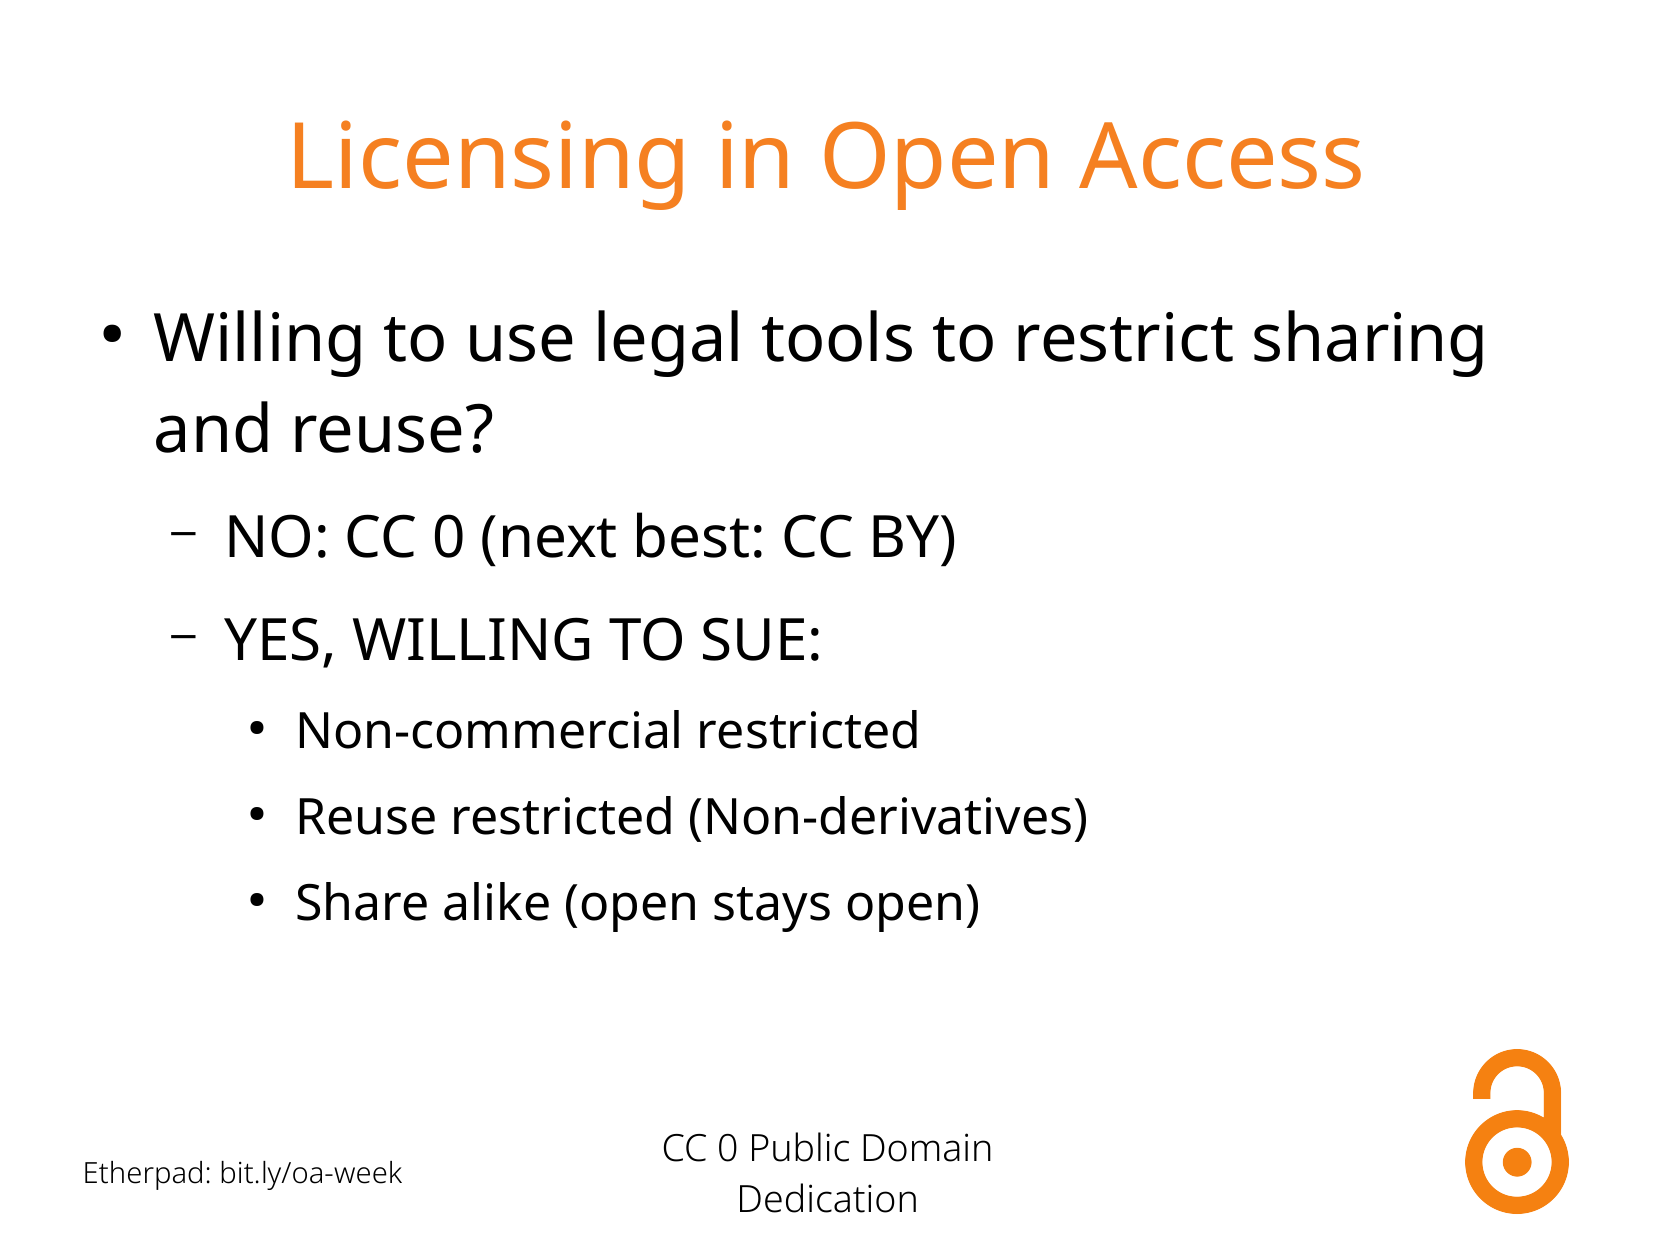

# Licensing in Open Access
Willing to use legal tools to restrict sharing and reuse?
NO: CC 0 (next best: CC BY)
YES, WILLING TO SUE:
Non-commercial restricted
Reuse restricted (Non-derivatives)
Share alike (open stays open)